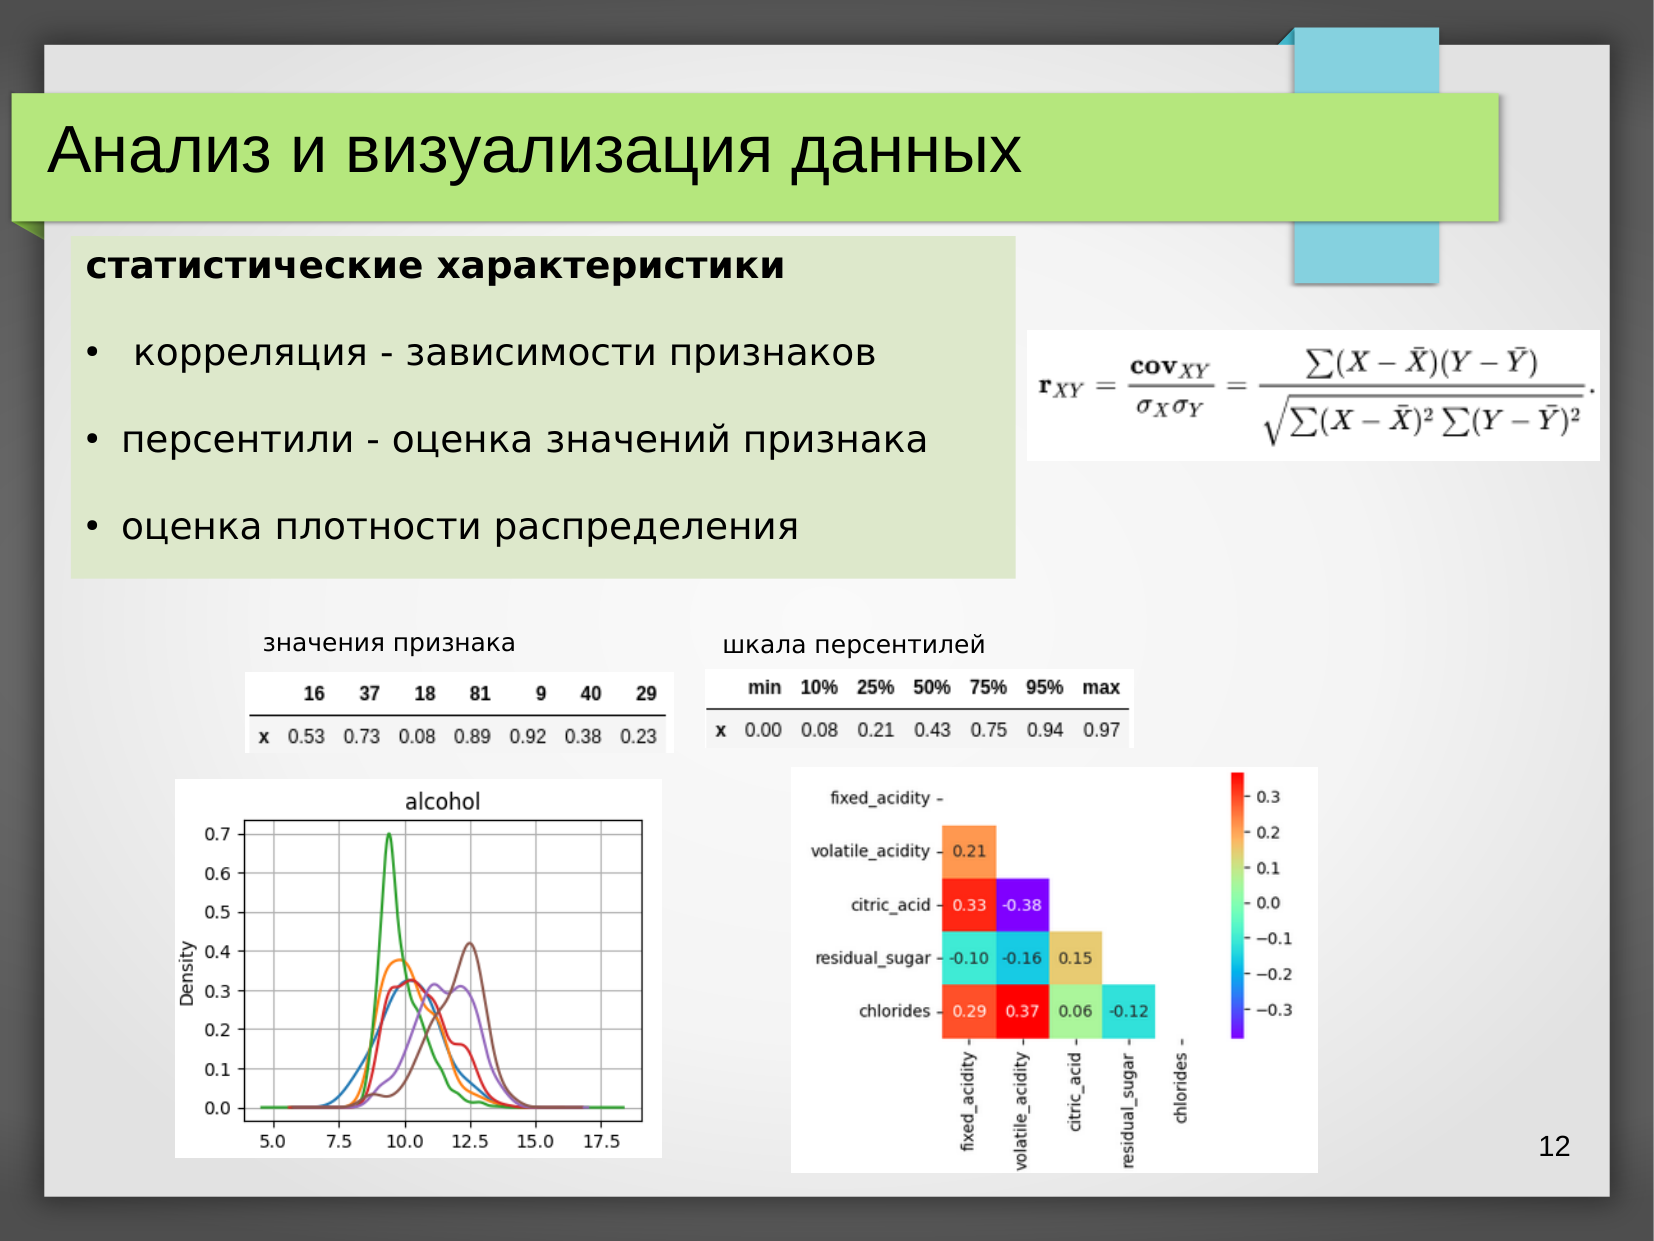

# Анализ и визуализация данных
статистические характеристики
 корреляция - зависимости признаков
персентили - оценка значений признака
оценка плотности распределения
значения признака
шкала персентилей
12